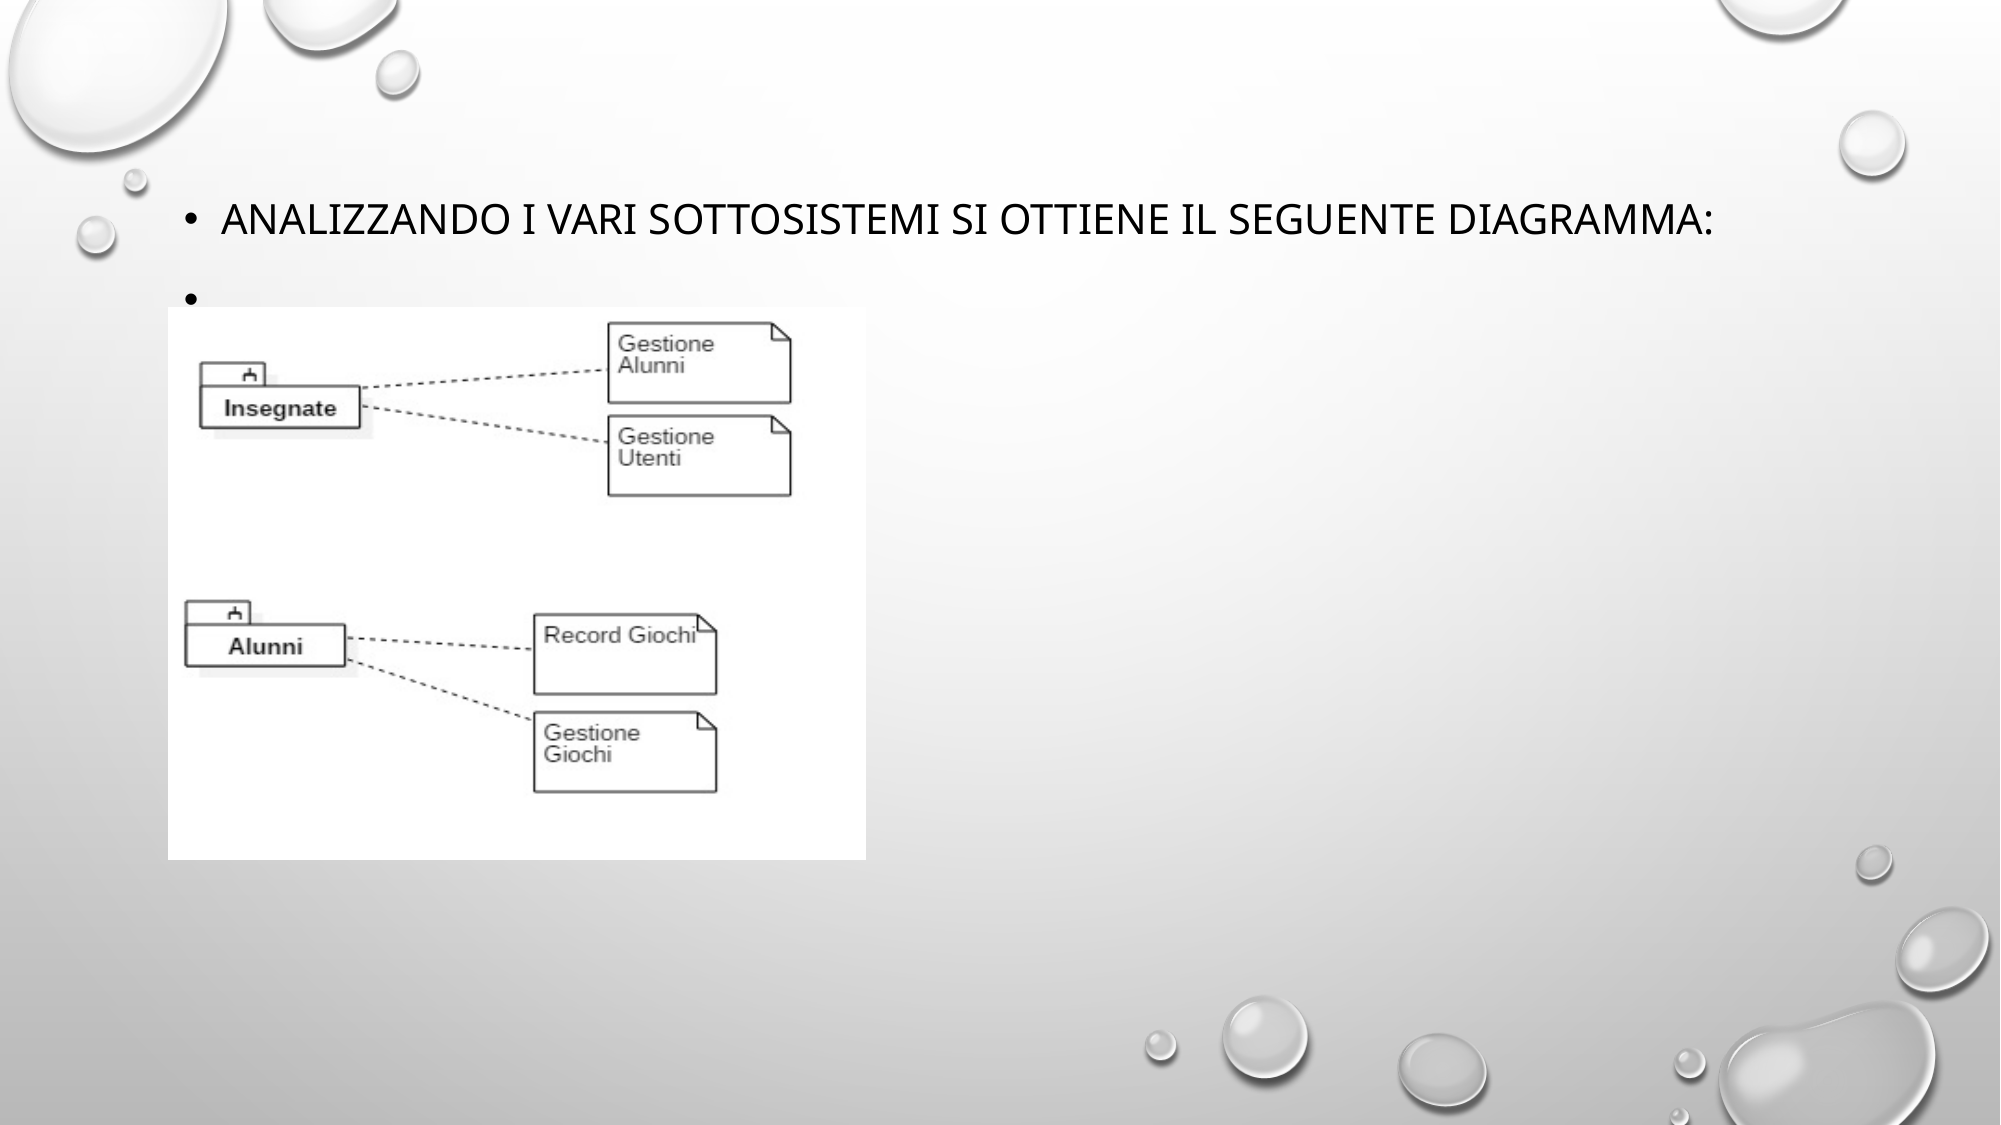

# Analizzando i vari sottosistemi si ottiene il seguente diagramma: